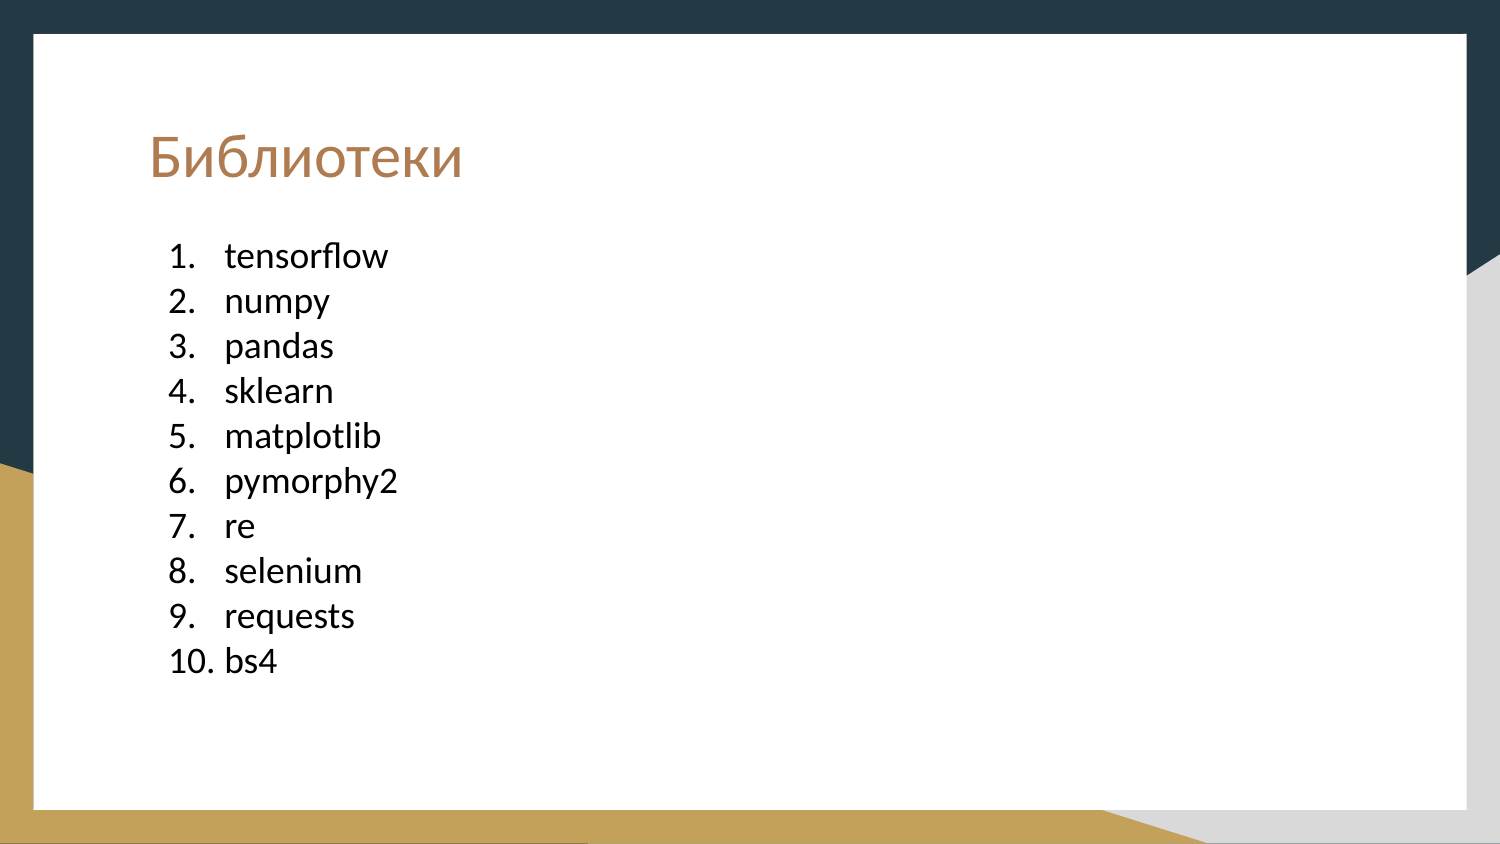

# Библиотеки
tensorflow
numpy
pandas
sklearn
matplotlib
pymorphy2
re
selenium
requests
bs4